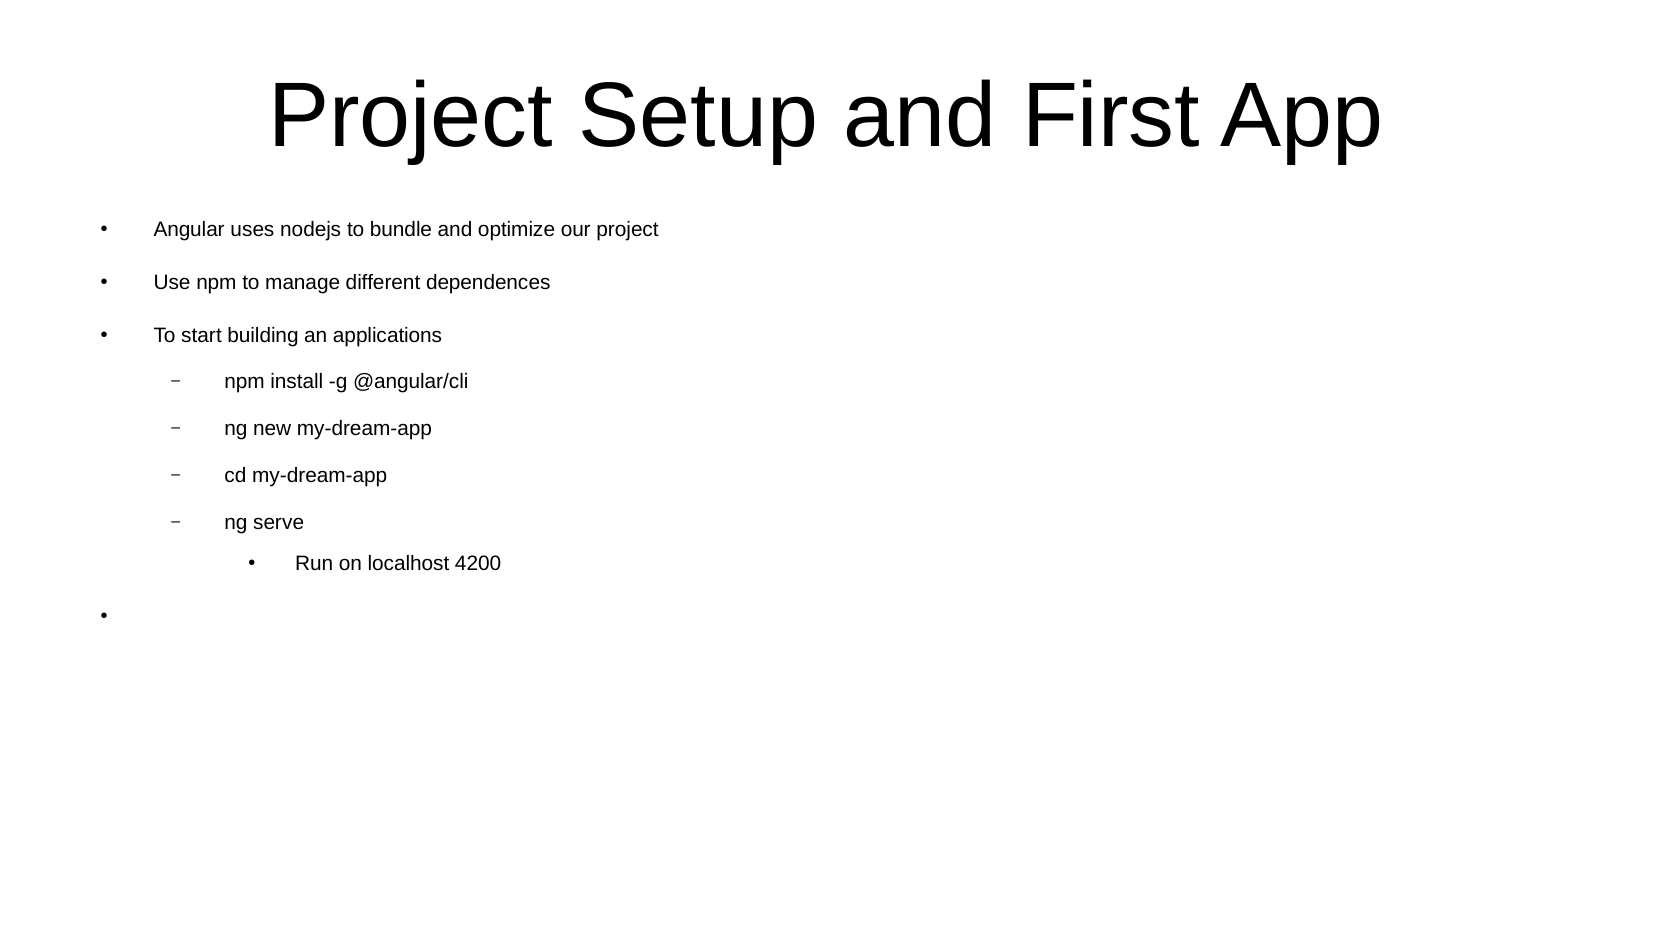

# Project Setup and First App
Angular uses nodejs to bundle and optimize our project
Use npm to manage different dependences
To start building an applications
npm install -g @angular/cli
ng new my-dream-app
cd my-dream-app
ng serve
Run on localhost 4200